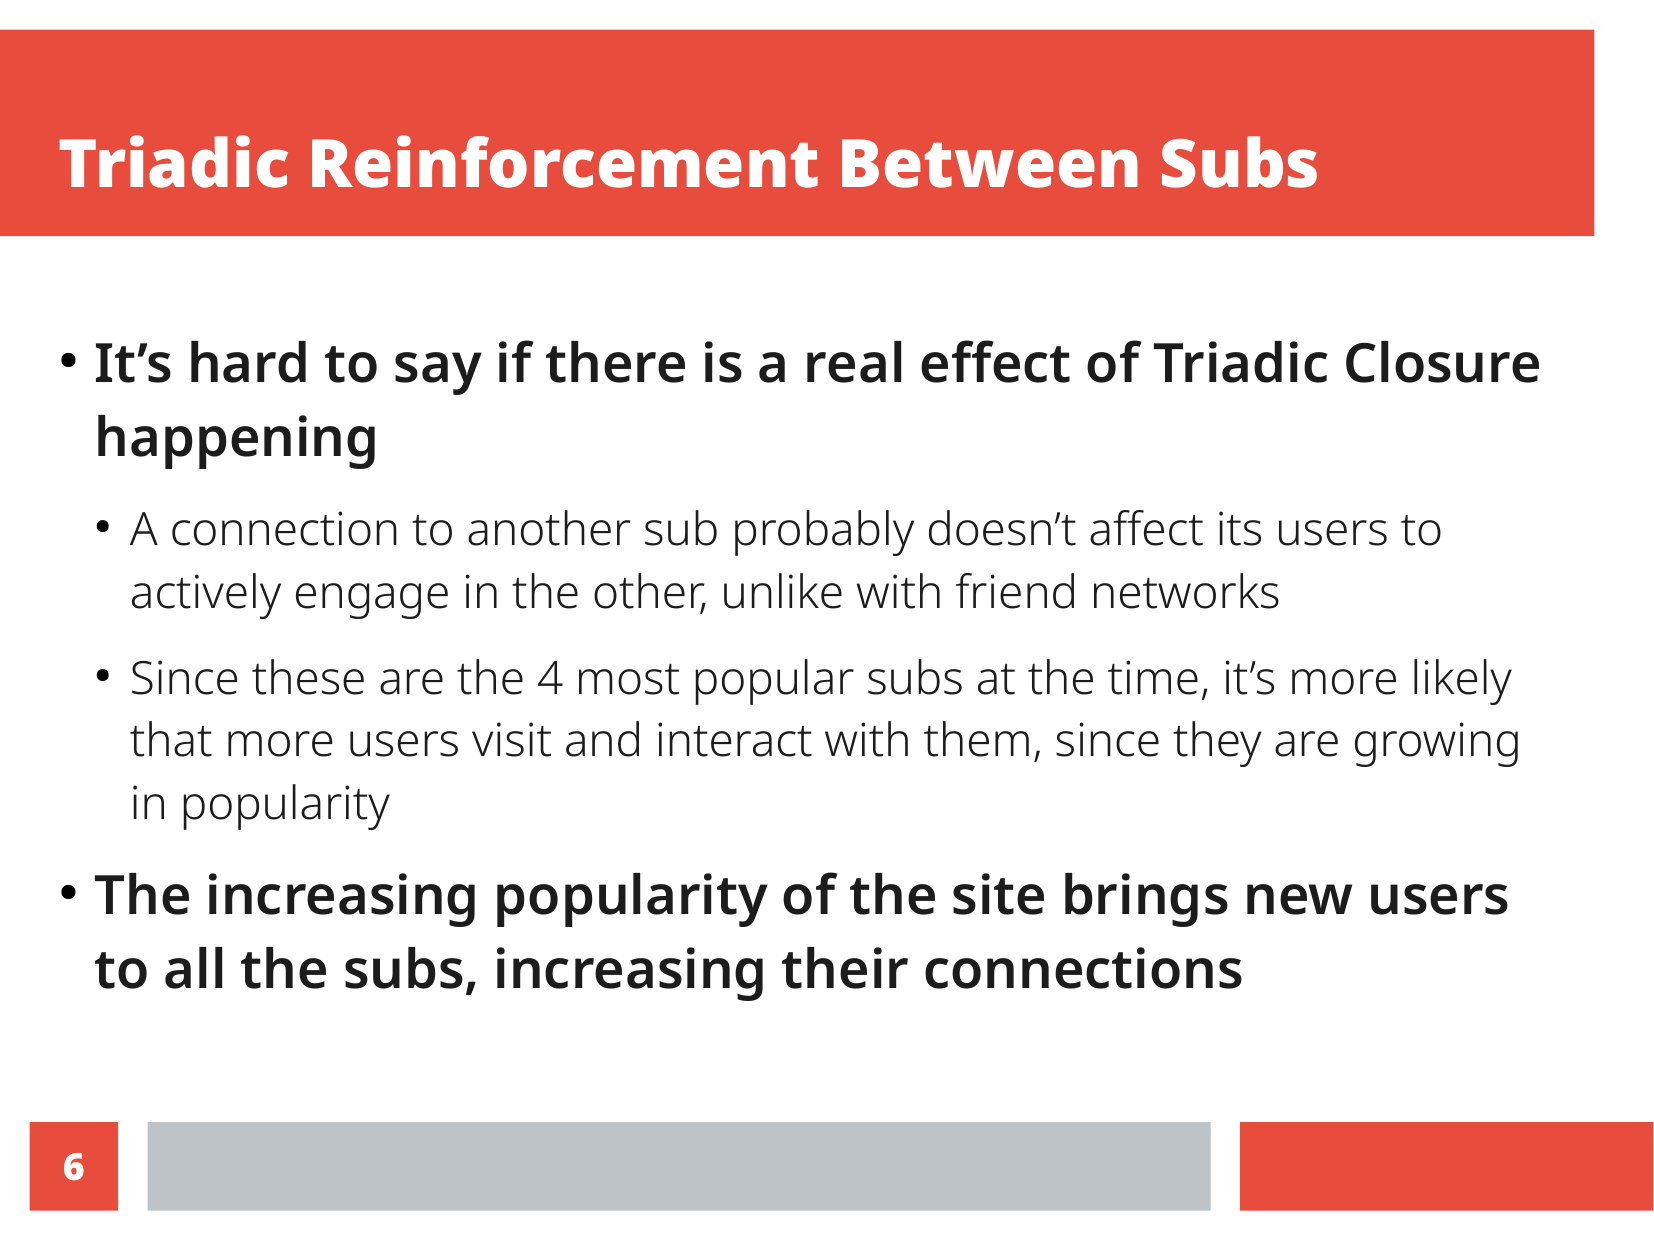

# Triadic Reinforcement Between Subs
It’s hard to say if there is a real effect of Triadic Closure happening
A connection to another sub probably doesn’t affect its users to actively engage in the other, unlike with friend networks
Since these are the 4 most popular subs at the time, it’s more likely that more users visit and interact with them, since they are growing in popularity
The increasing popularity of the site brings new users to all the subs, increasing their connections
6